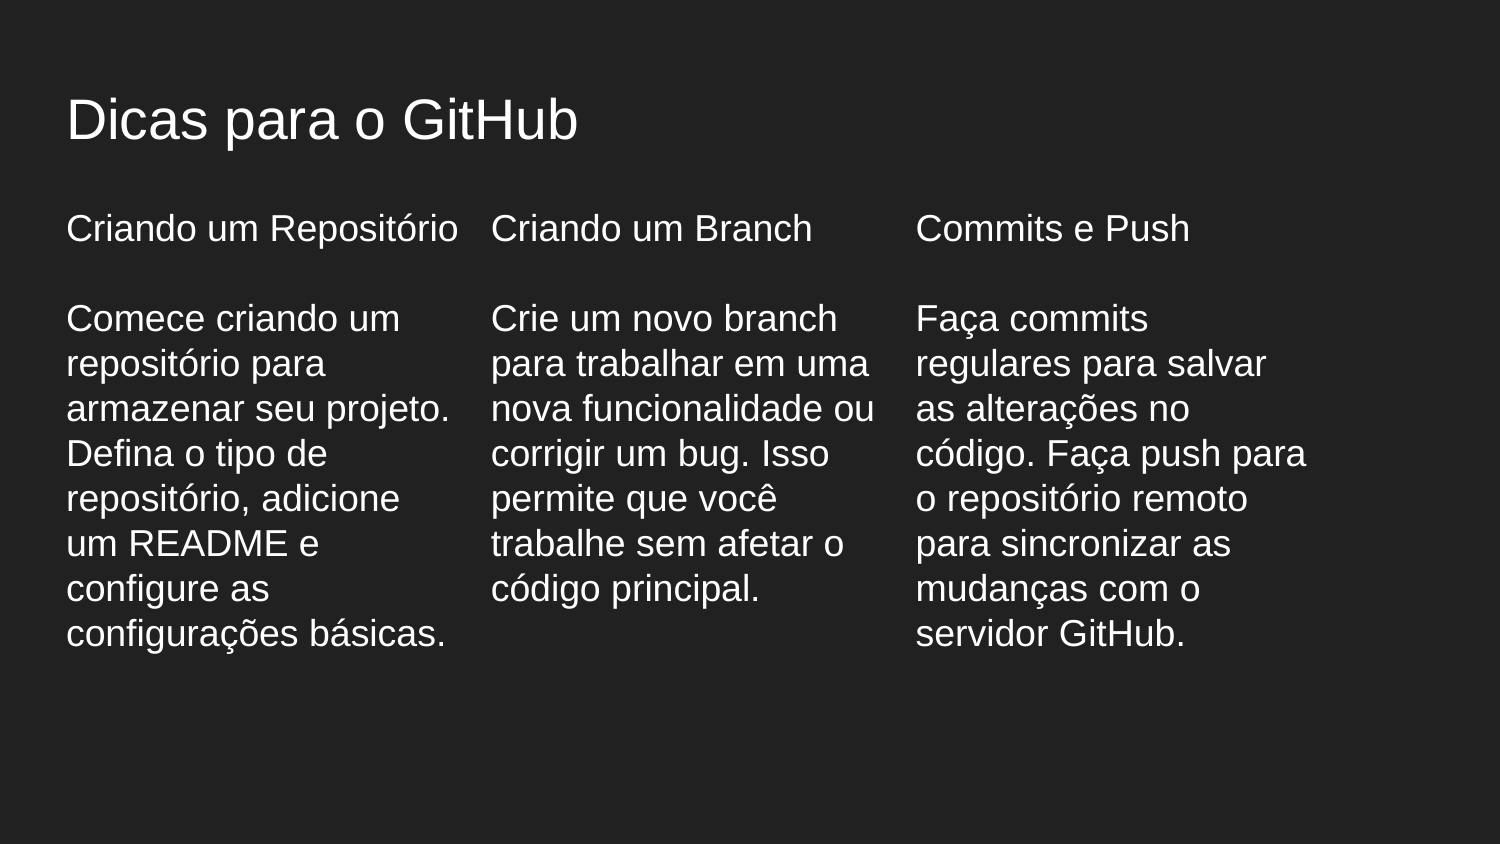

# Dicas para o GitHub
Criando um Repositório
Comece criando um repositório para armazenar seu projeto. Defina o tipo de repositório, adicione um README e configure as configurações básicas.
Criando um Branch
Crie um novo branch para trabalhar em uma nova funcionalidade ou corrigir um bug. Isso permite que você trabalhe sem afetar o código principal.
Commits e Push
Faça commits regulares para salvar as alterações no código. Faça push para o repositório remoto para sincronizar as mudanças com o servidor GitHub.